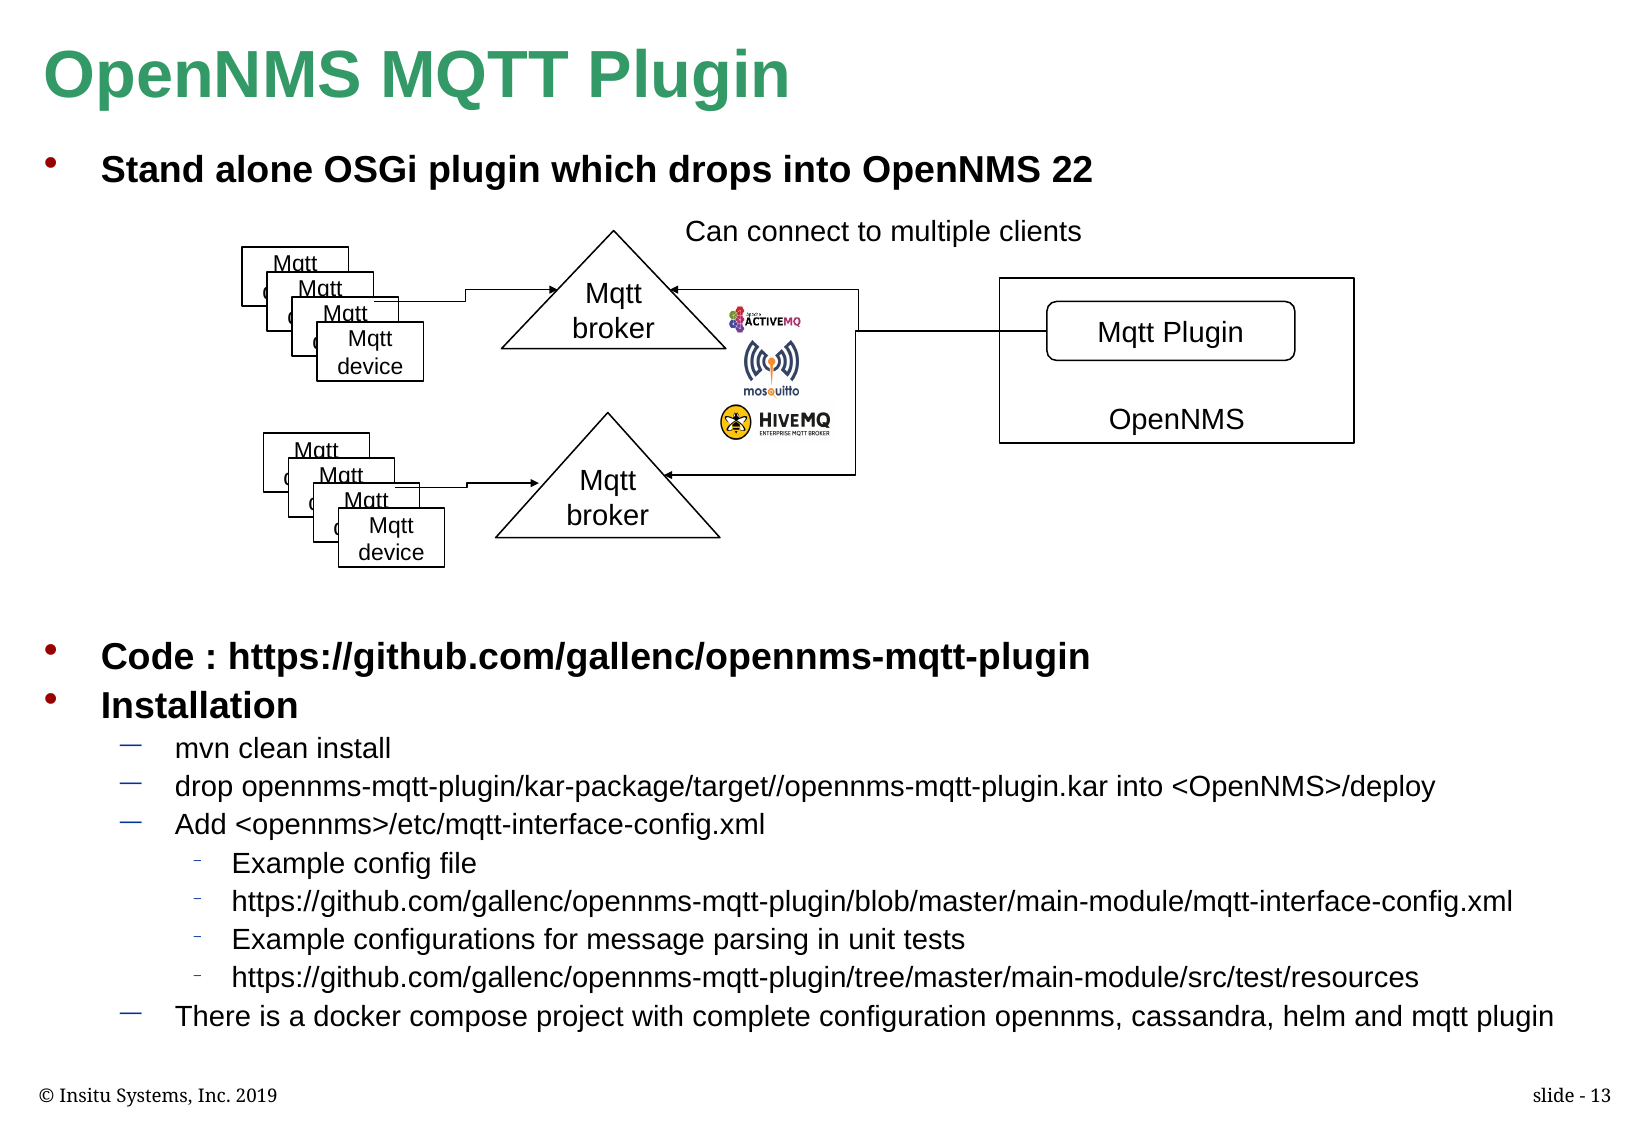

# OpenNMS MQTT Plugin
Stand alone OSGi plugin which drops into OpenNMS 22
Code : https://github.com/gallenc/opennms-mqtt-plugin
Installation
mvn clean install
drop opennms-mqtt-plugin/kar-package/target//opennms-mqtt-plugin.kar into <OpenNMS>/deploy
Add <opennms>/etc/mqtt-interface-config.xml
Example config file
https://github.com/gallenc/opennms-mqtt-plugin/blob/master/main-module/mqtt-interface-config.xml
Example configurations for message parsing in unit tests
https://github.com/gallenc/opennms-mqtt-plugin/tree/master/main-module/src/test/resources
There is a docker compose project with complete configuration opennms, cassandra, helm and mqtt plugin
Can connect to multiple clients
Mqtt broker
Mqtt device
Mqtt device
OpenNMS
Mqtt device
Mqtt Plugin
Mqtt device
Mqtt broker
Mqtt device
Mqtt device
Mqtt device
Mqtt device